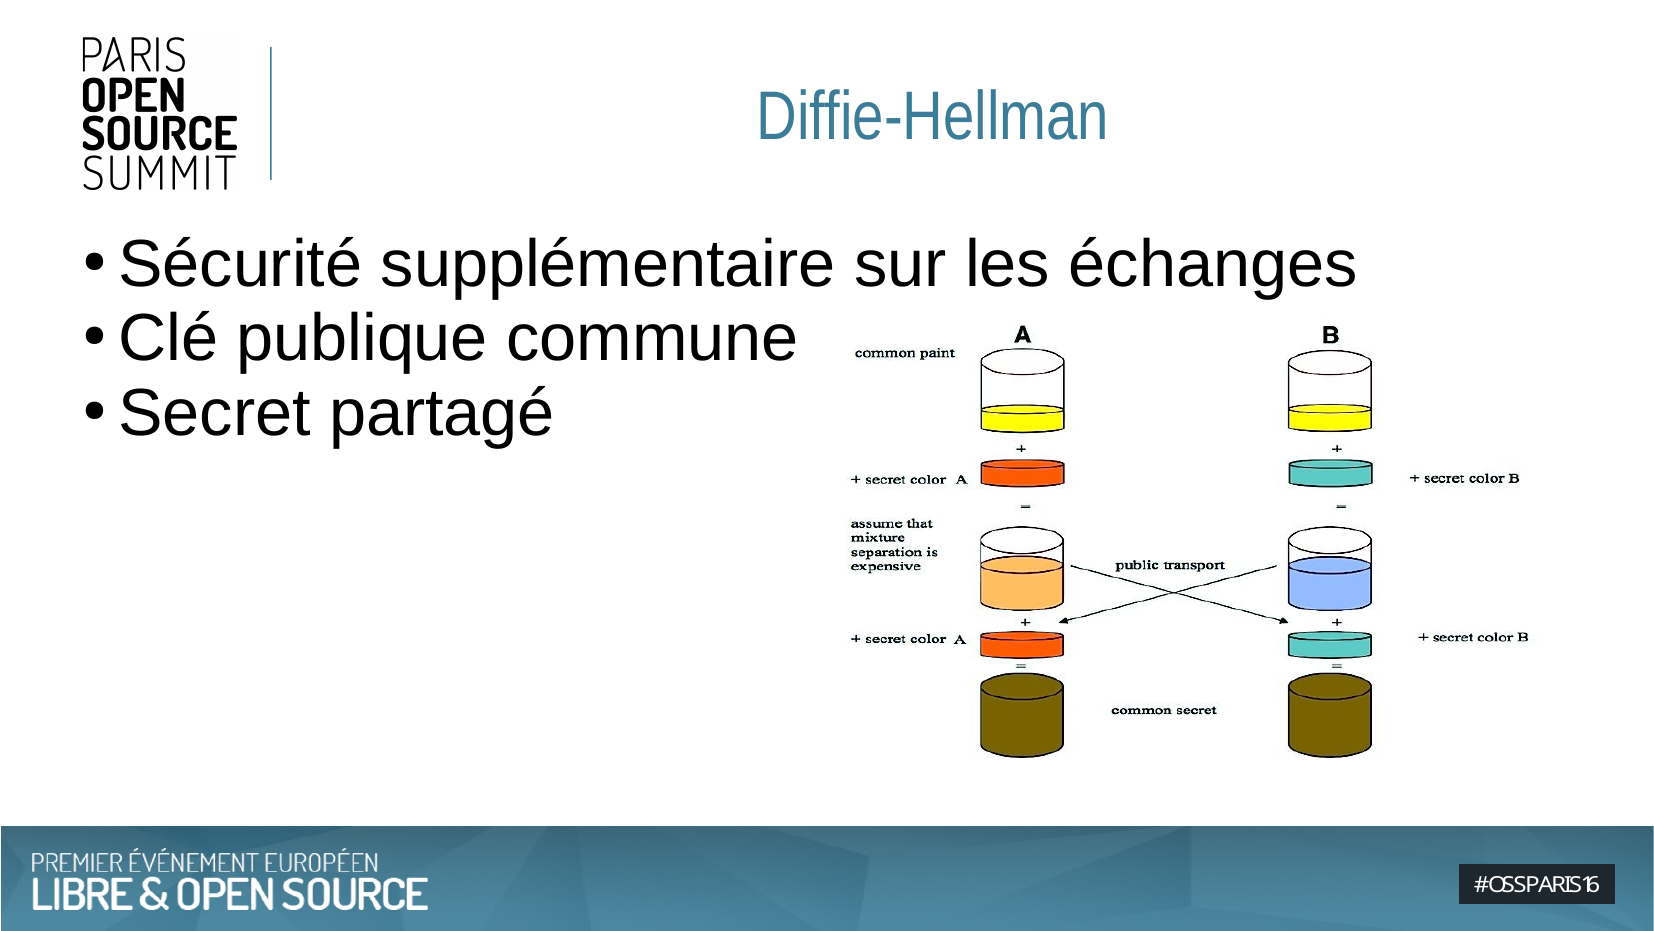

# Diffie-Hellman
Sécurité supplémentaire sur les échanges
Clé publique commune
Secret partagé